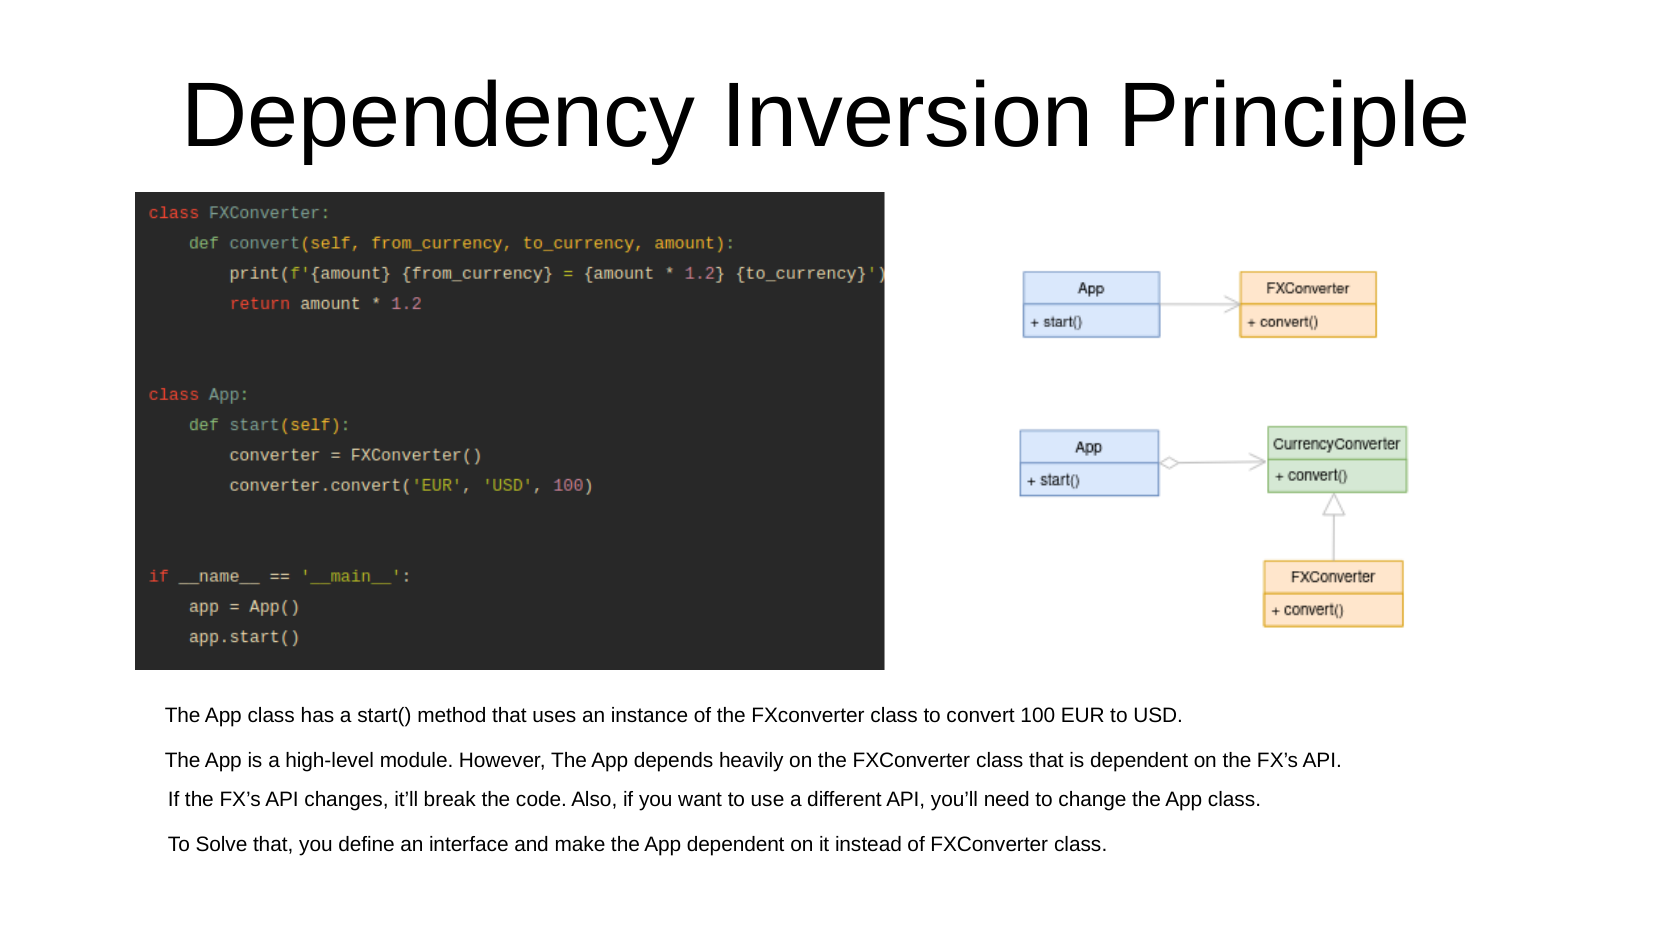

# Dependency Inversion Principle
The App class has a start() method that uses an instance of the FXconverter class to convert 100 EUR to USD.
The App is a high-level module. However, The App depends heavily on the FXConverter class that is dependent on the FX’s API.
If the FX’s API changes, it’ll break the code. Also, if you want to use a different API, you’ll need to change the App class.
To Solve that, you define an interface and make the App dependent on it instead of FXConverter class.